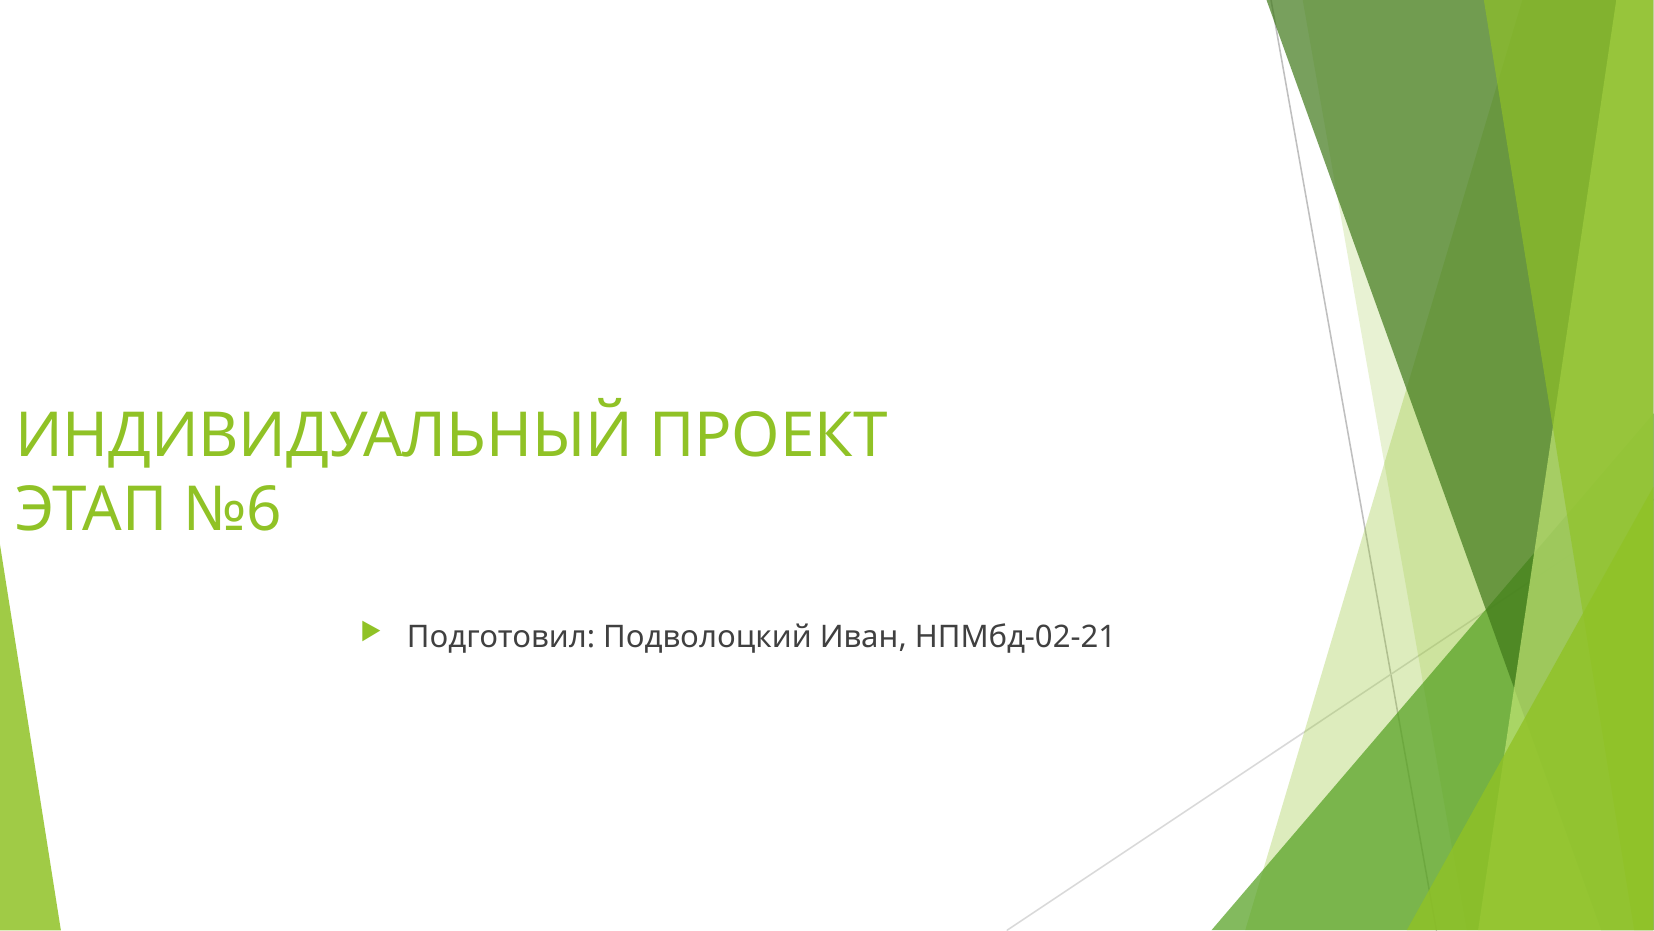

# ИНДИВИДУАЛЬНЫЙ ПРОЕКТ ЭТАП №6
Подготовил: Подволоцкий Иван, НПМбд-02-21